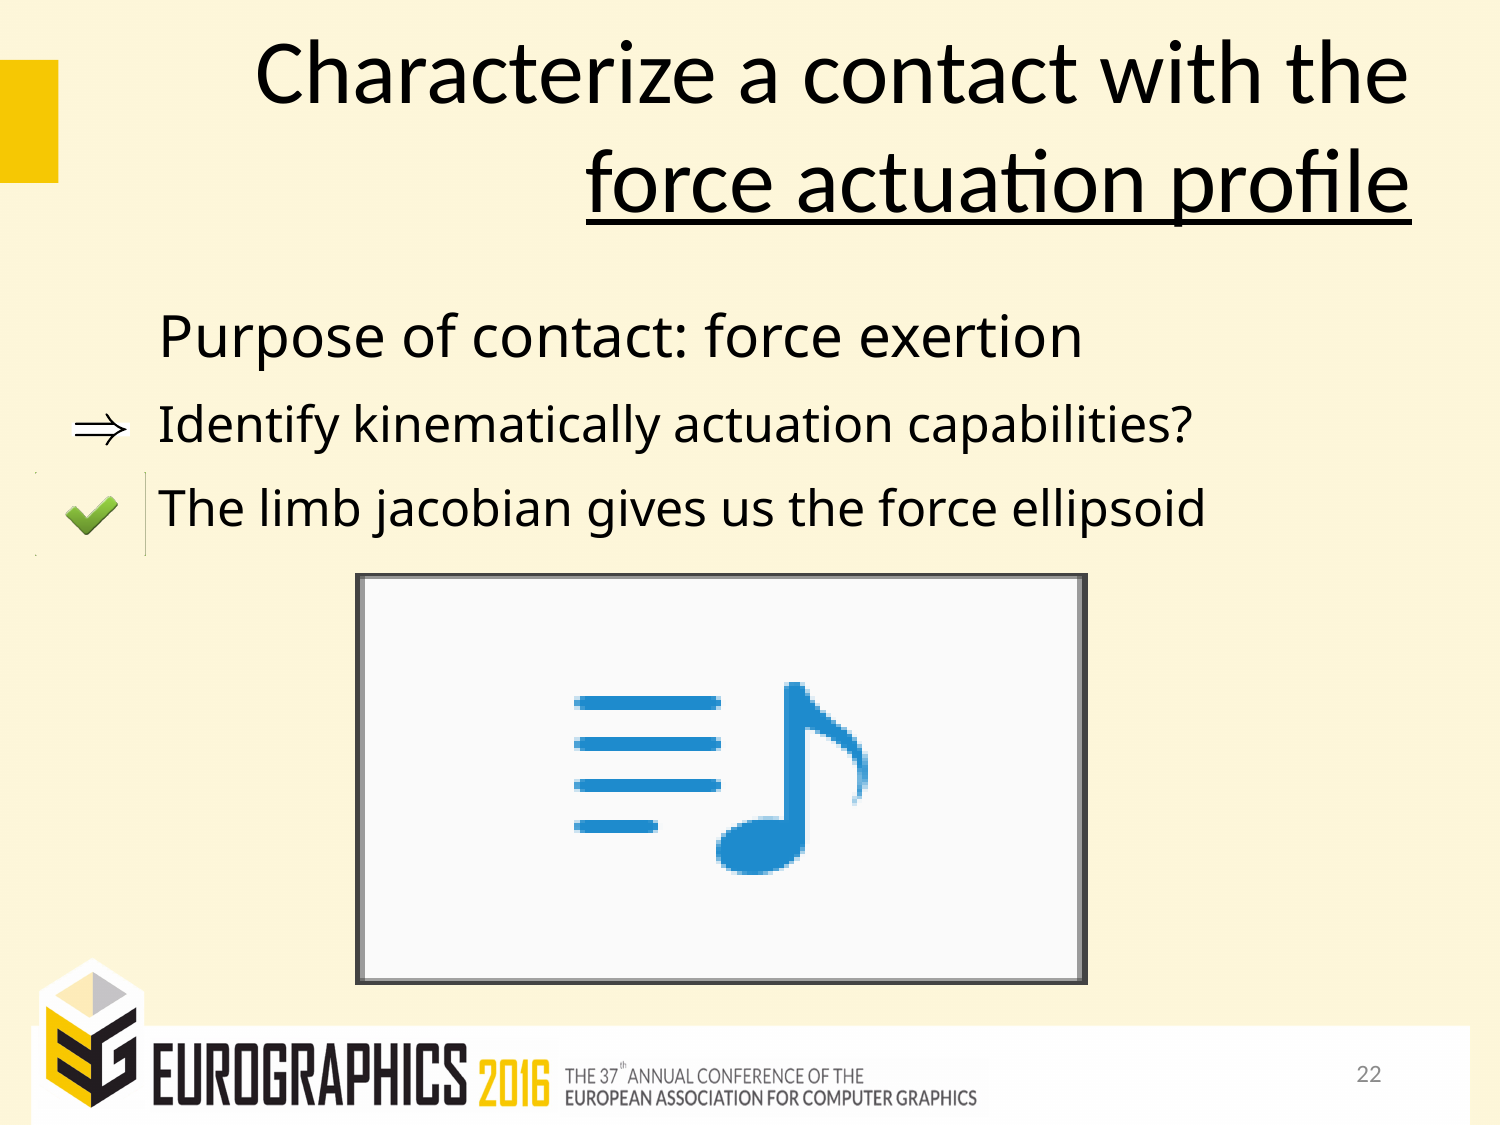

# Characterize a contact with the force actuation profile
Purpose of contact: force exertion
Identify kinematically actuation capabilities?
The limb jacobian gives us the force ellipsoid